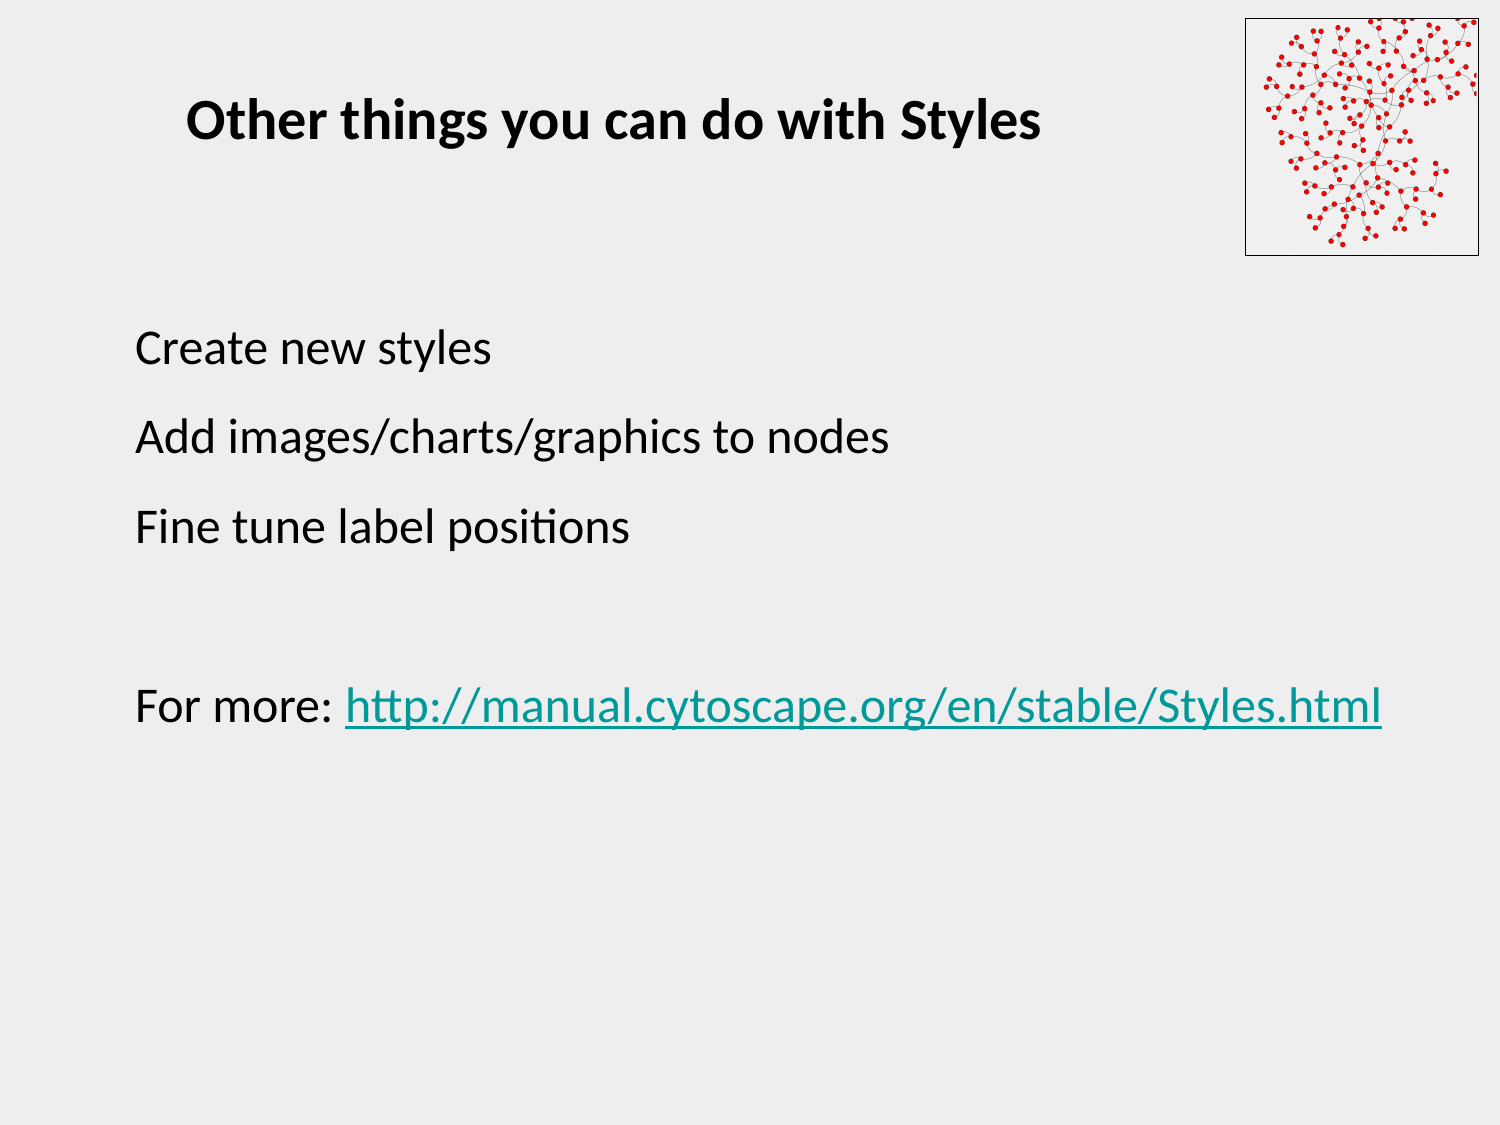

Other things you can do with Styles
Create new styles
Add images/charts/graphics to nodes
Fine tune label positions
For more: http://manual.cytoscape.org/en/stable/Styles.html